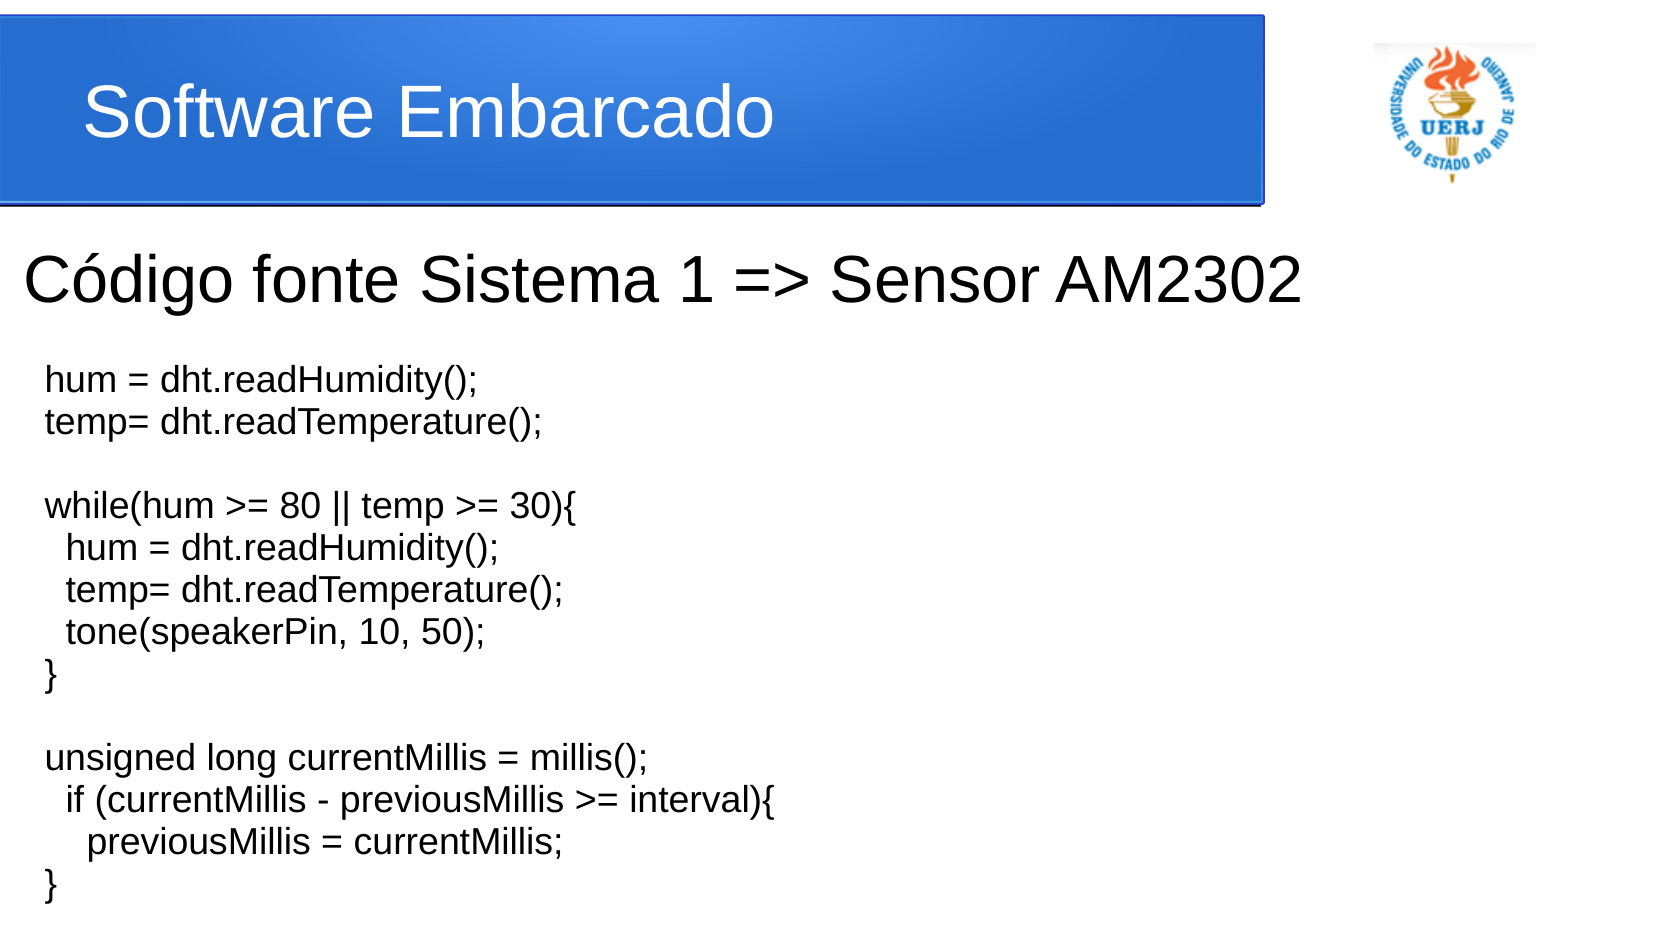

# Software Embarcado
Código fonte Sistema 1 => Sensor AM2302
 hum = dht.readHumidity();
 temp= dht.readTemperature();
 while(hum >= 80 || temp >= 30){
 hum = dht.readHumidity();
 temp= dht.readTemperature();
 tone(speakerPin, 10, 50);
 }
 unsigned long currentMillis = millis();
 if (currentMillis - previousMillis >= interval){
 previousMillis = currentMillis;
 }